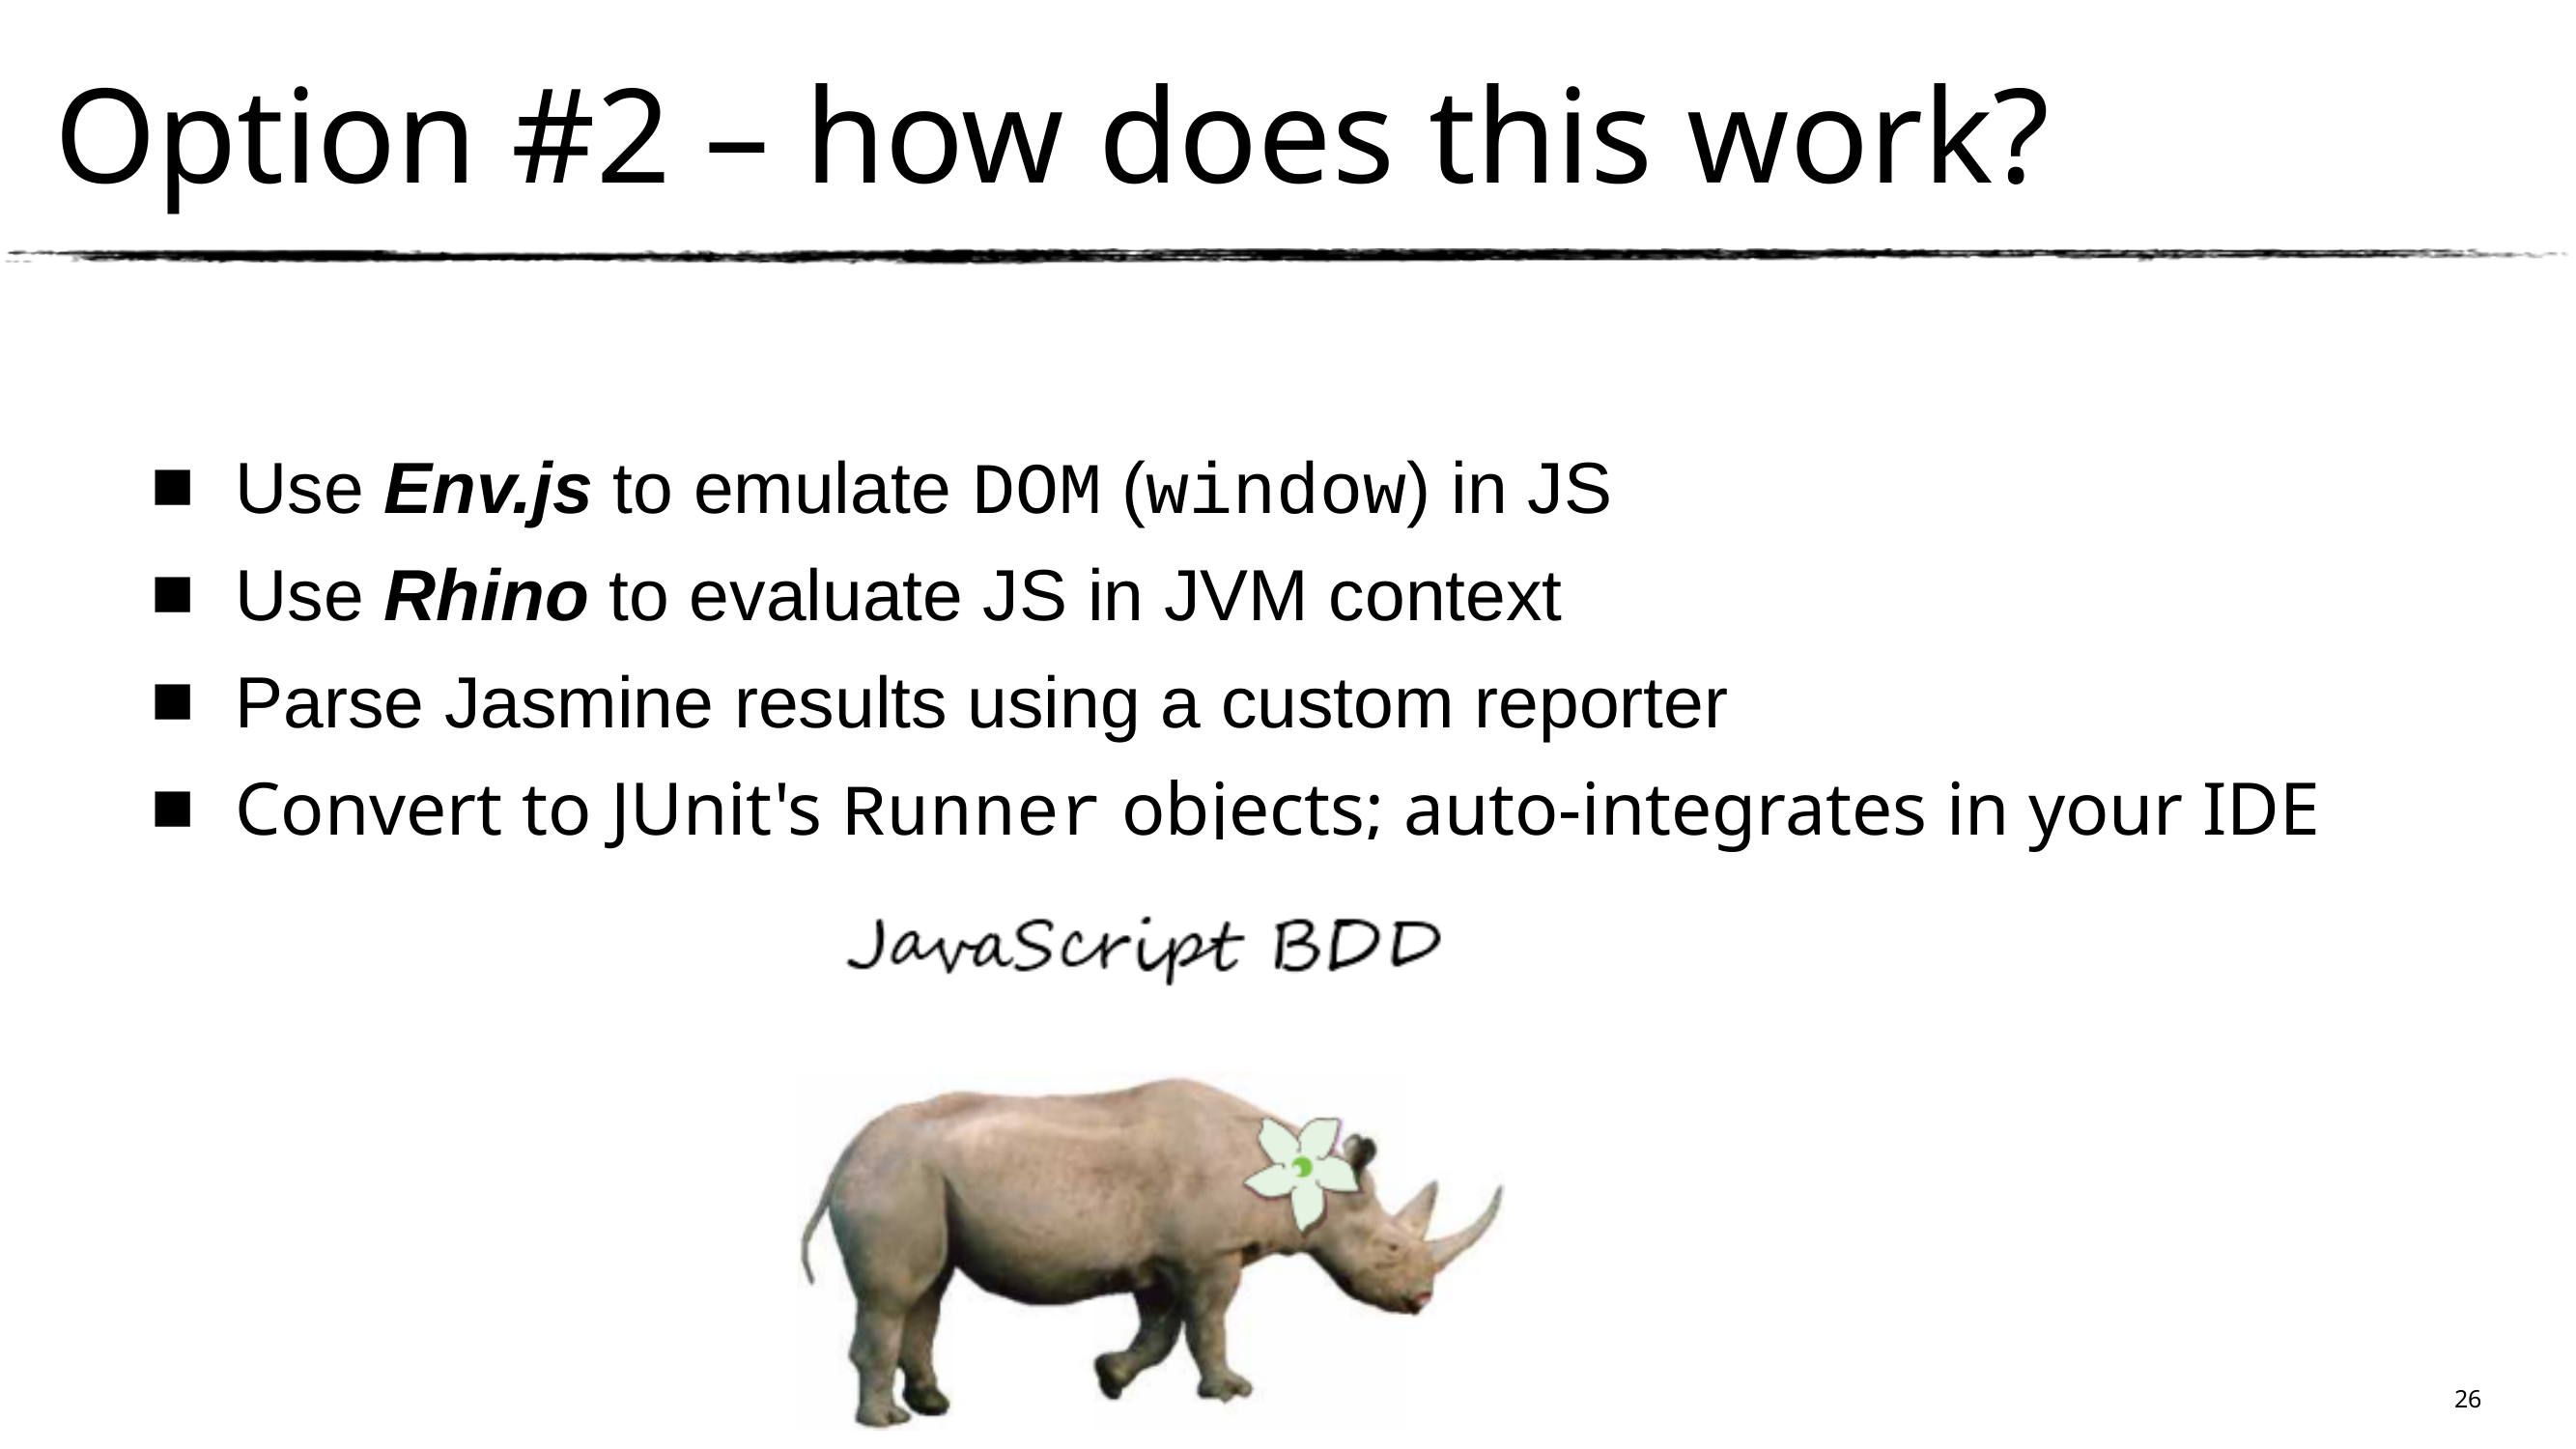

Option #2 – how does this work?
Use Env.js to emulate DOM (window) in JS
Use Rhino to evaluate JS in JVM context
Parse Jasmine results using a custom reporter
Convert to JUnit's Runner objects; auto-integrates in your IDE